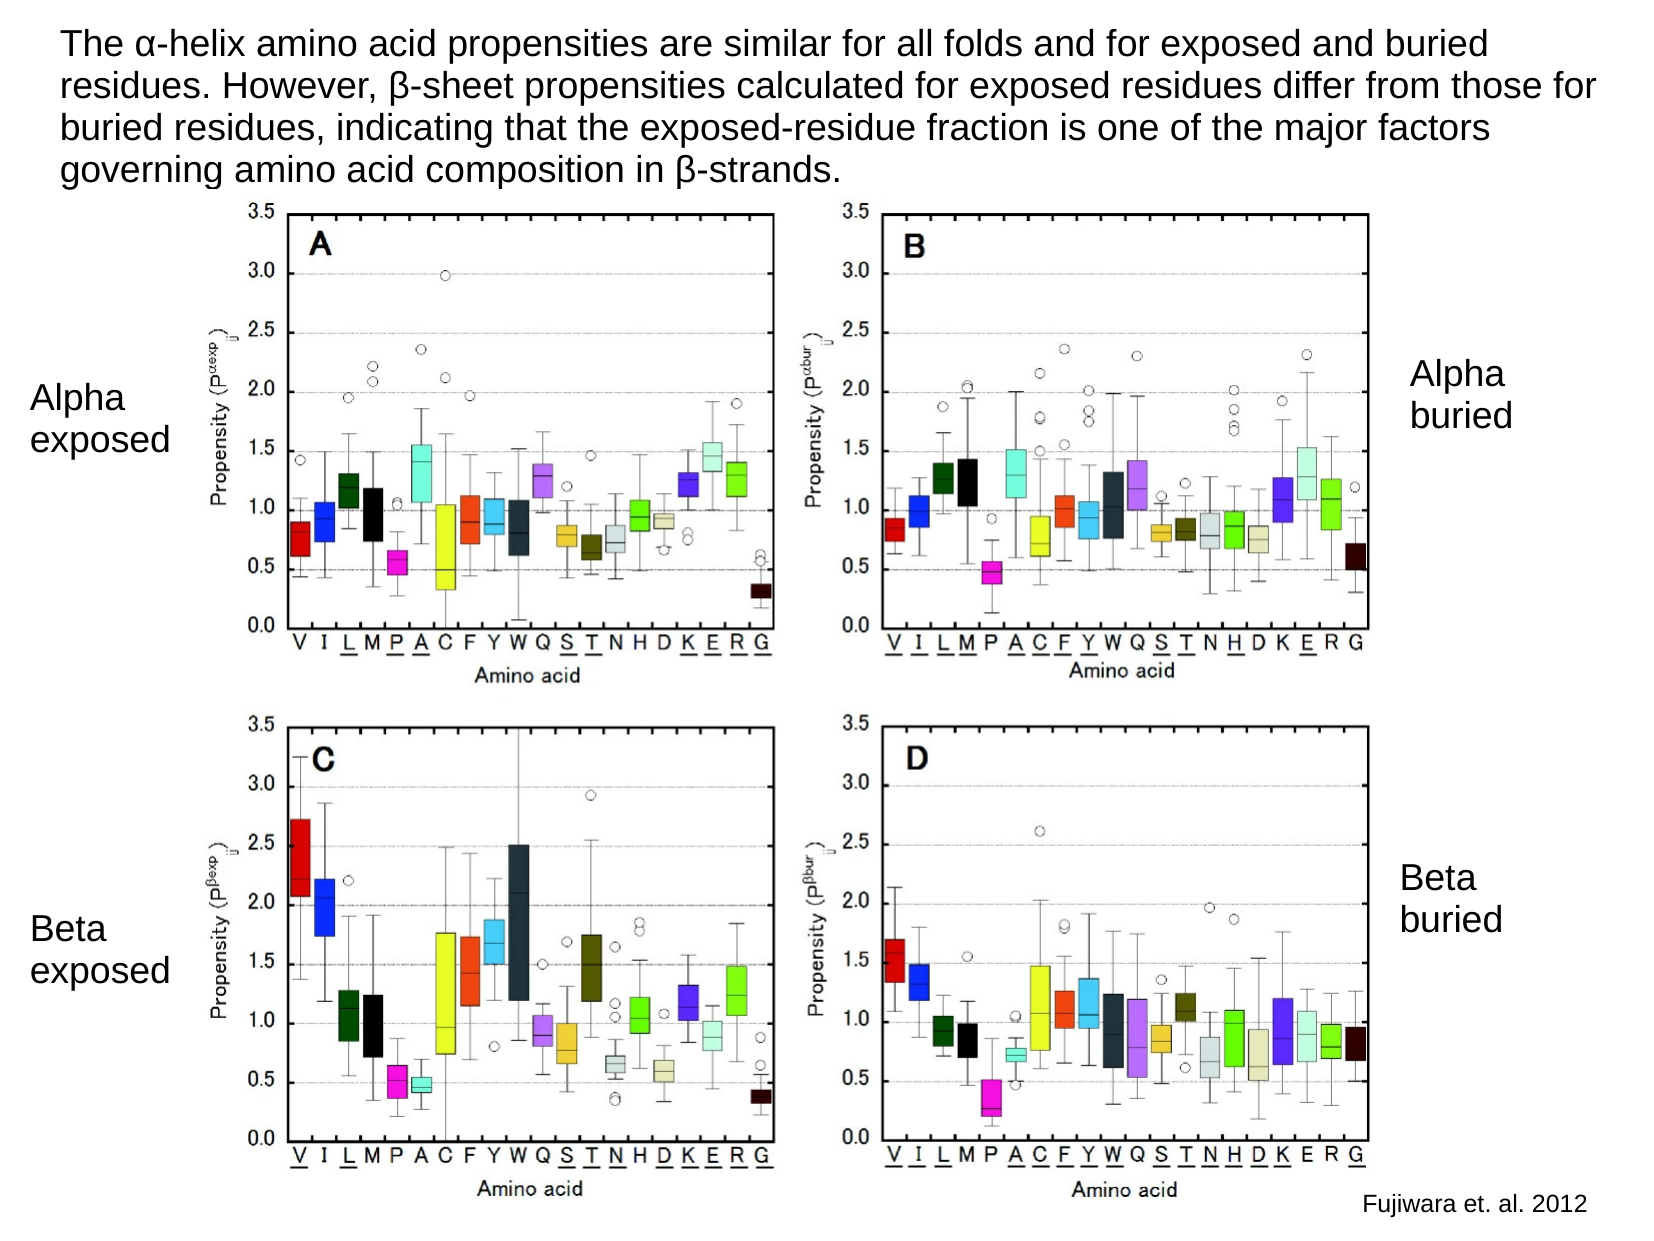

The α-helix amino acid propensities are similar for all folds and for exposed and buried residues. However, β-sheet propensities calculated for exposed residues differ from those for buried residues, indicating that the exposed-residue fraction is one of the major factors governing amino acid composition in β-strands.
Alpha
buried
Alpha
exposed
Beta
buried
Beta
exposed
Fujiwara et. al. 2012